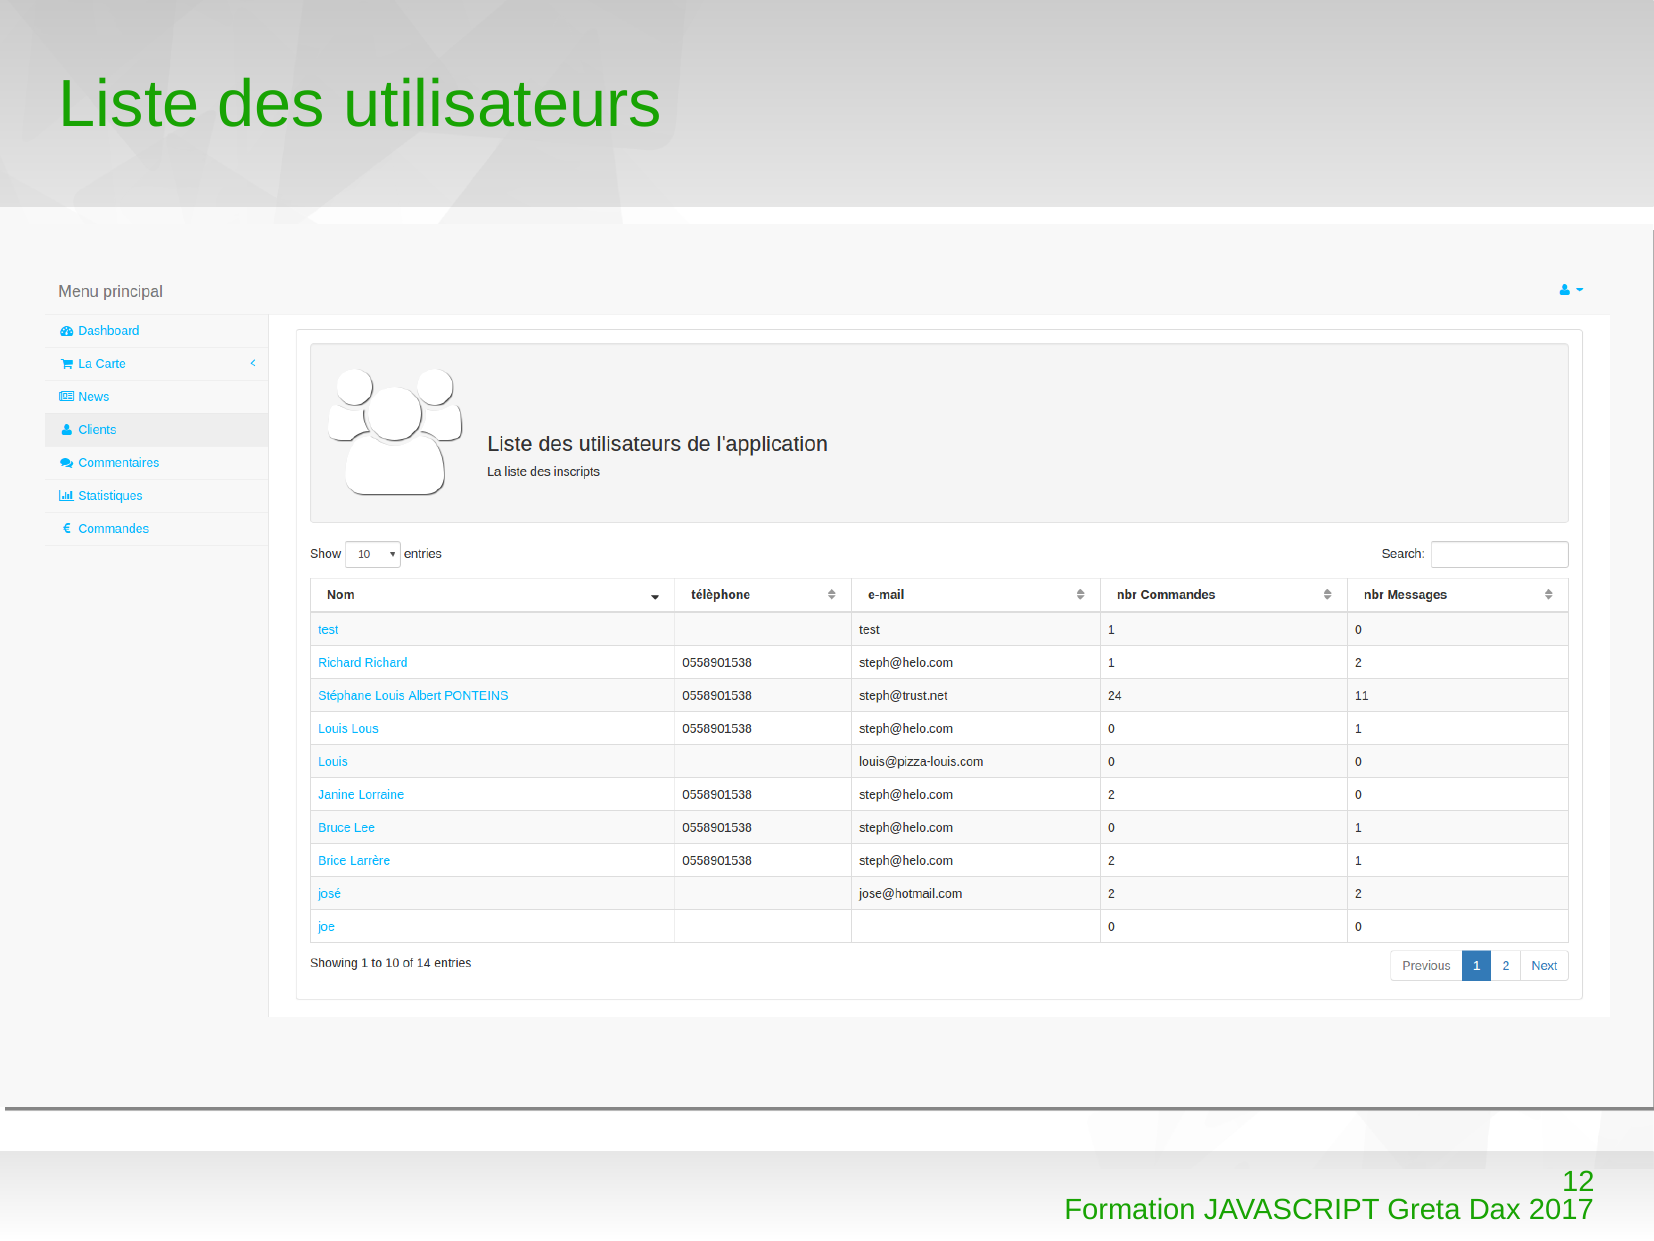

# Liste des utilisateurs
12
Formation JAVASCRIPT Greta Dax 2017